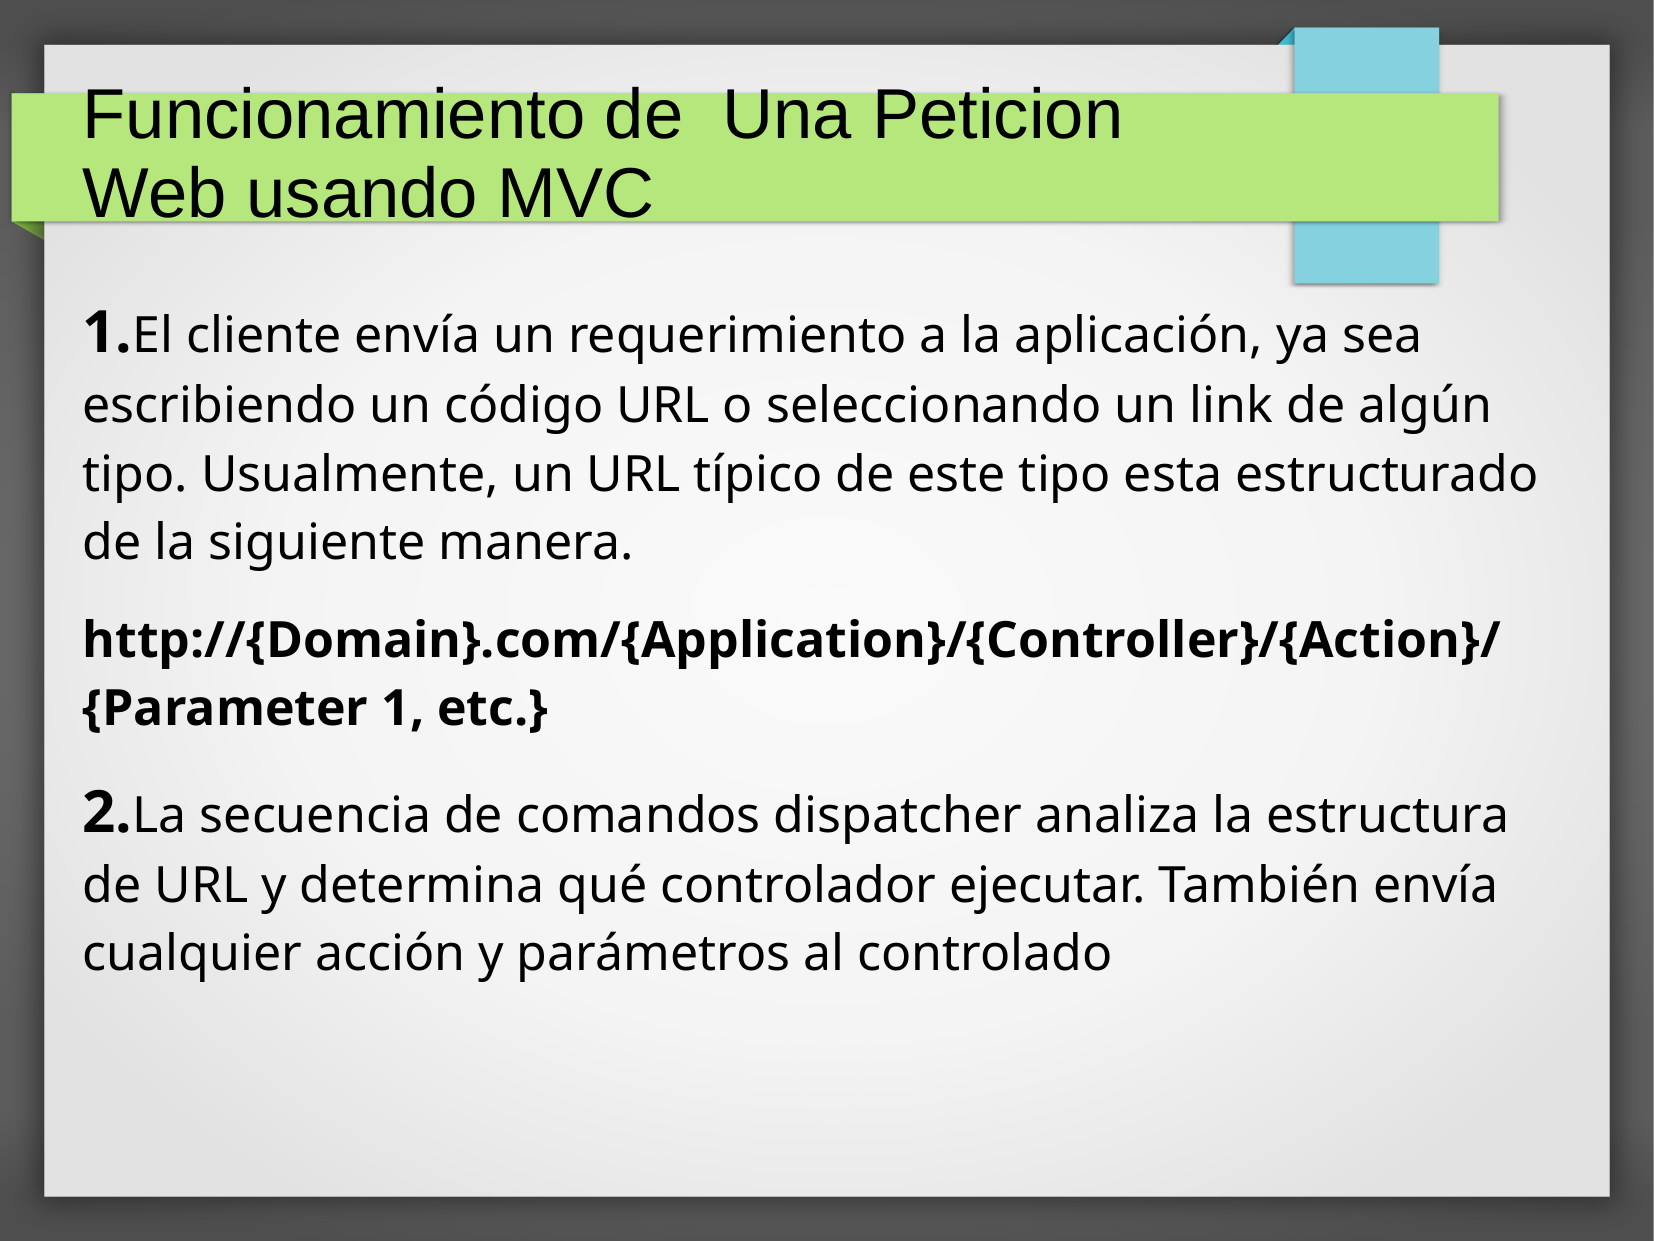

# Funcionamiento de Una Peticion Web usando MVC
1.El cliente envía un requerimiento a la aplicación, ya sea escribiendo un código URL o seleccionando un link de algún tipo. Usualmente, un URL típico de este tipo esta estructurado de la siguiente manera.
http://{Domain}.com/{Application}/{Controller}/{Action}/{Parameter 1, etc.}
2.La secuencia de comandos dispatcher analiza la estructura de URL y determina qué controlador ejecutar. También envía cualquier acción y parámetros al controlado